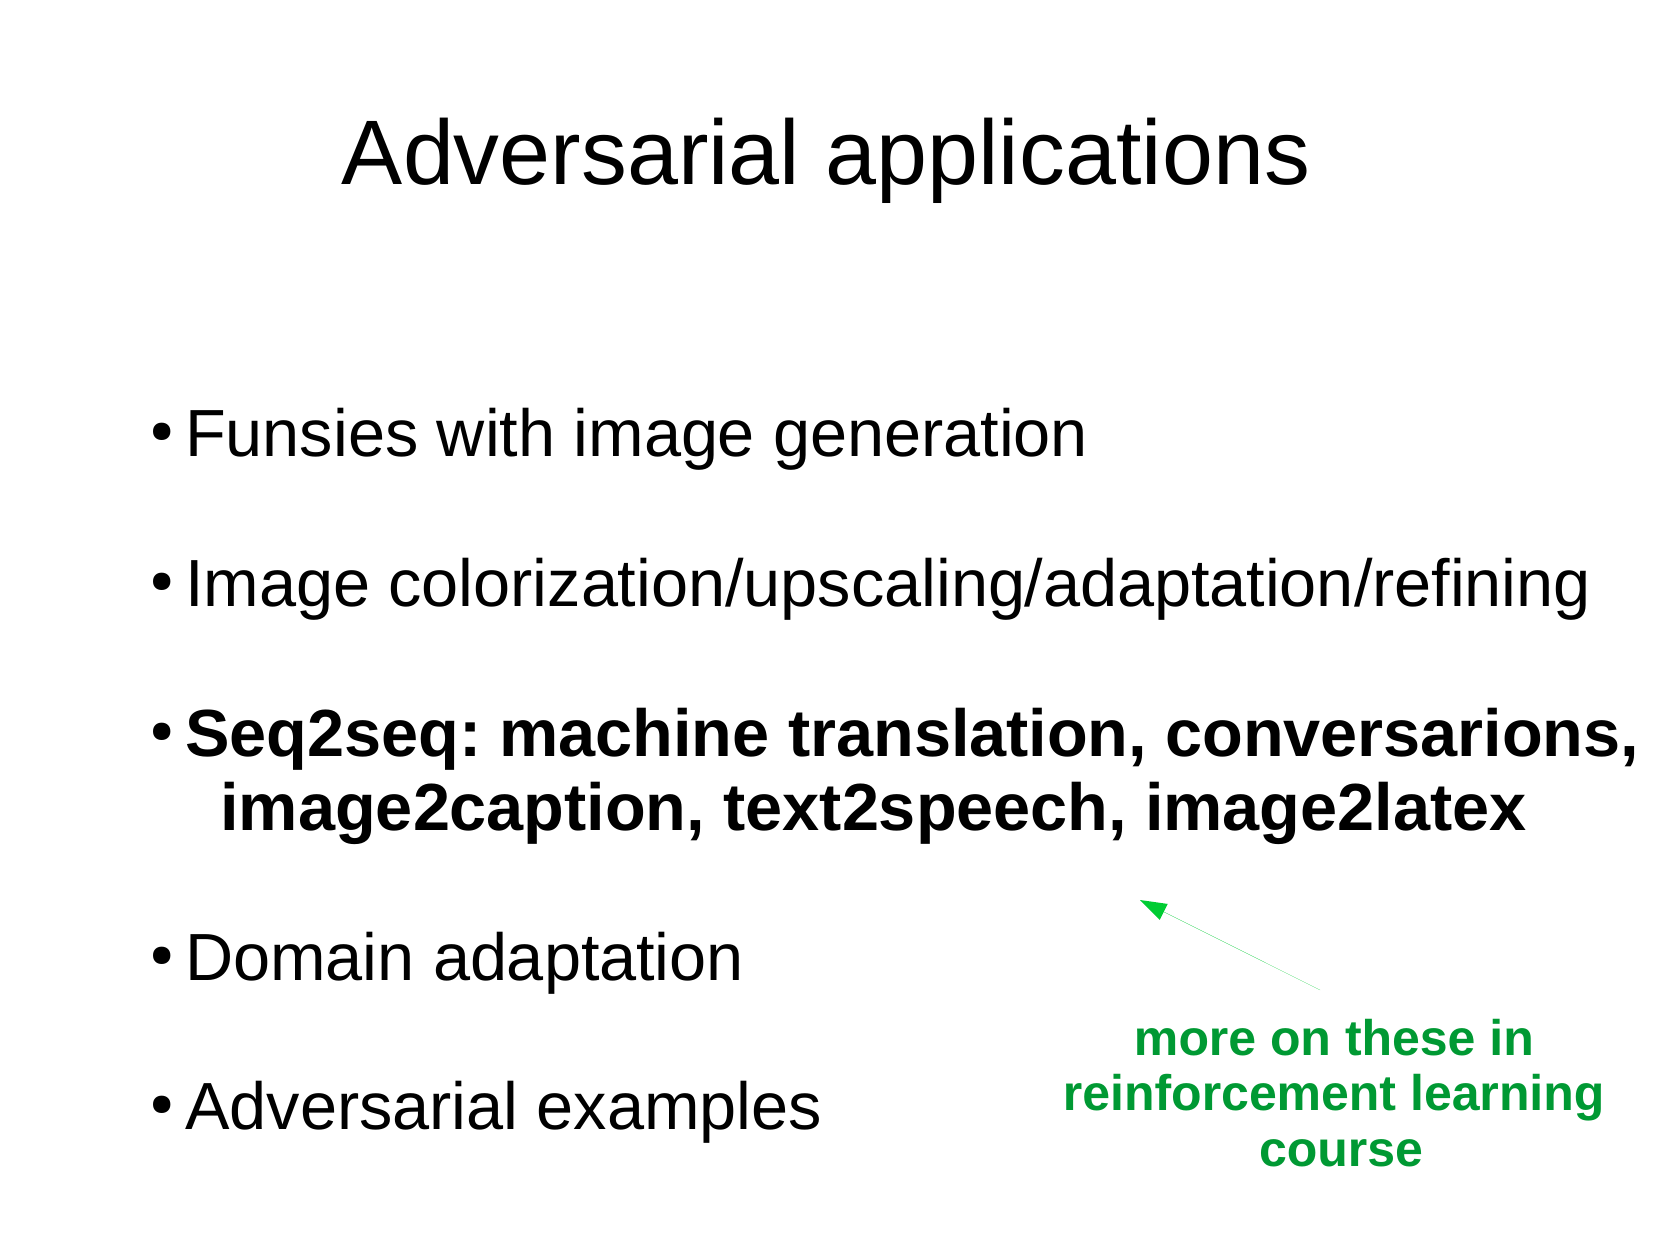

# Adversarial applications
Funsies with image generation
Image colorization/upscaling/adaptation/refining
Seq2seq: machine translation, conversarions,
image2caption, text2speech, image2latex
Domain adaptation
Adversarial examples
more on these in
reinforcement learning
 course